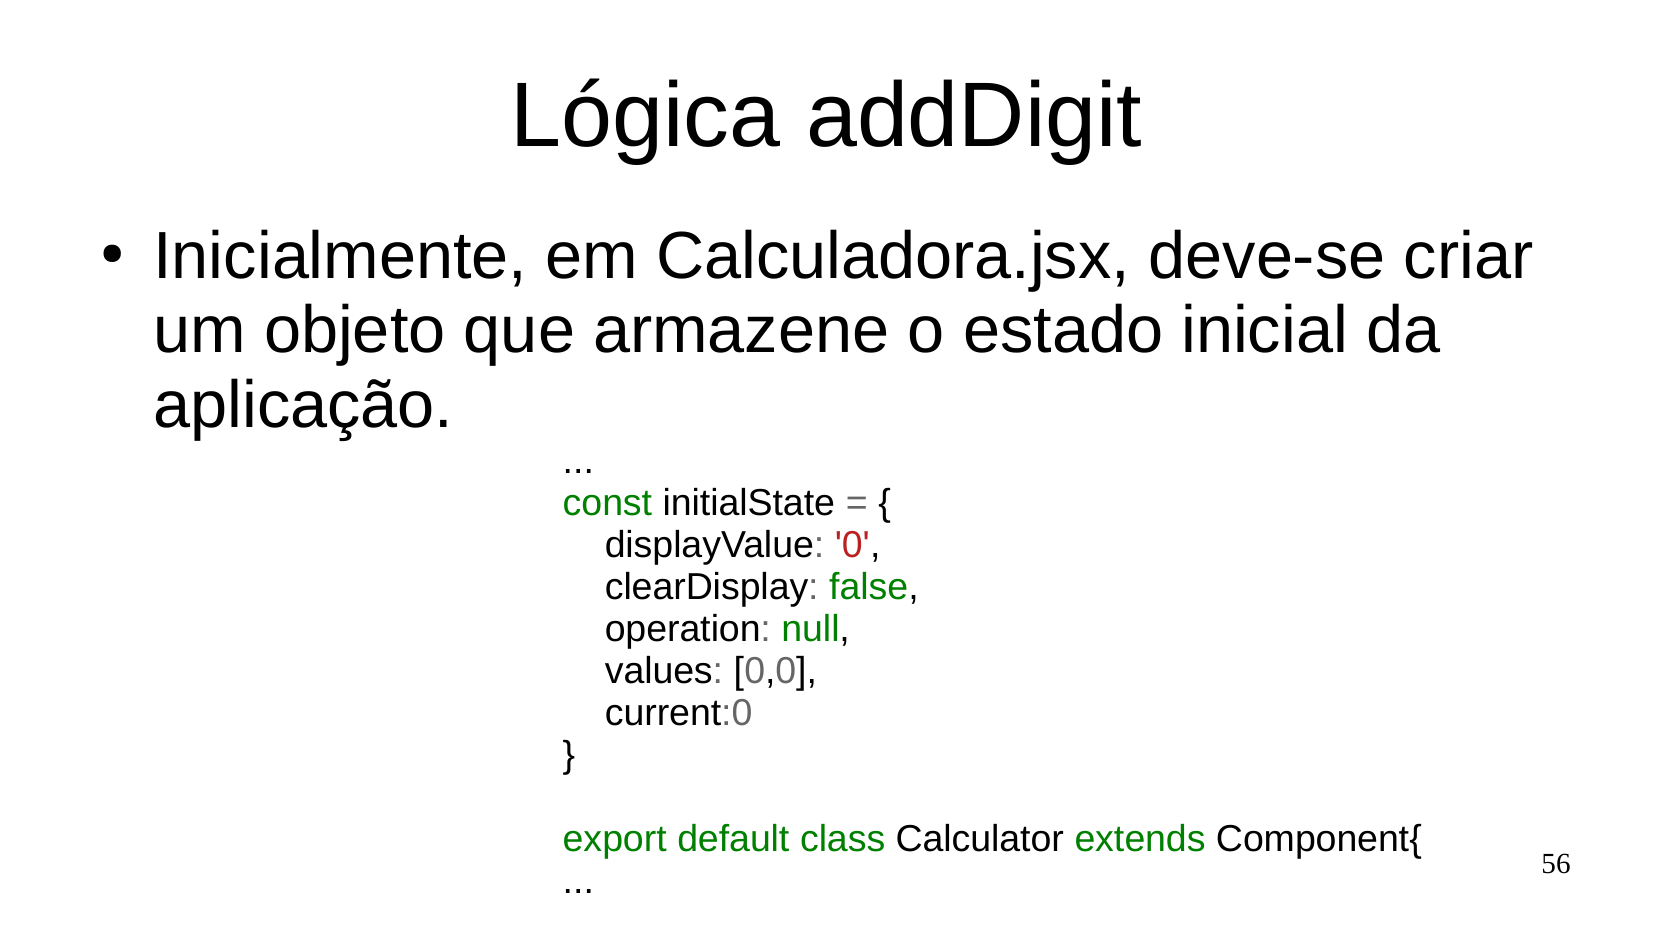

# Lógica addDigit
Inicialmente, em Calculadora.jsx, deve-se criar um objeto que armazene o estado inicial da aplicação.
...
const initialState = {
 displayValue: '0',
 clearDisplay: false,
 operation: null,
 values: [0,0],
 current:0
}
export default class Calculator extends Component{
...
56